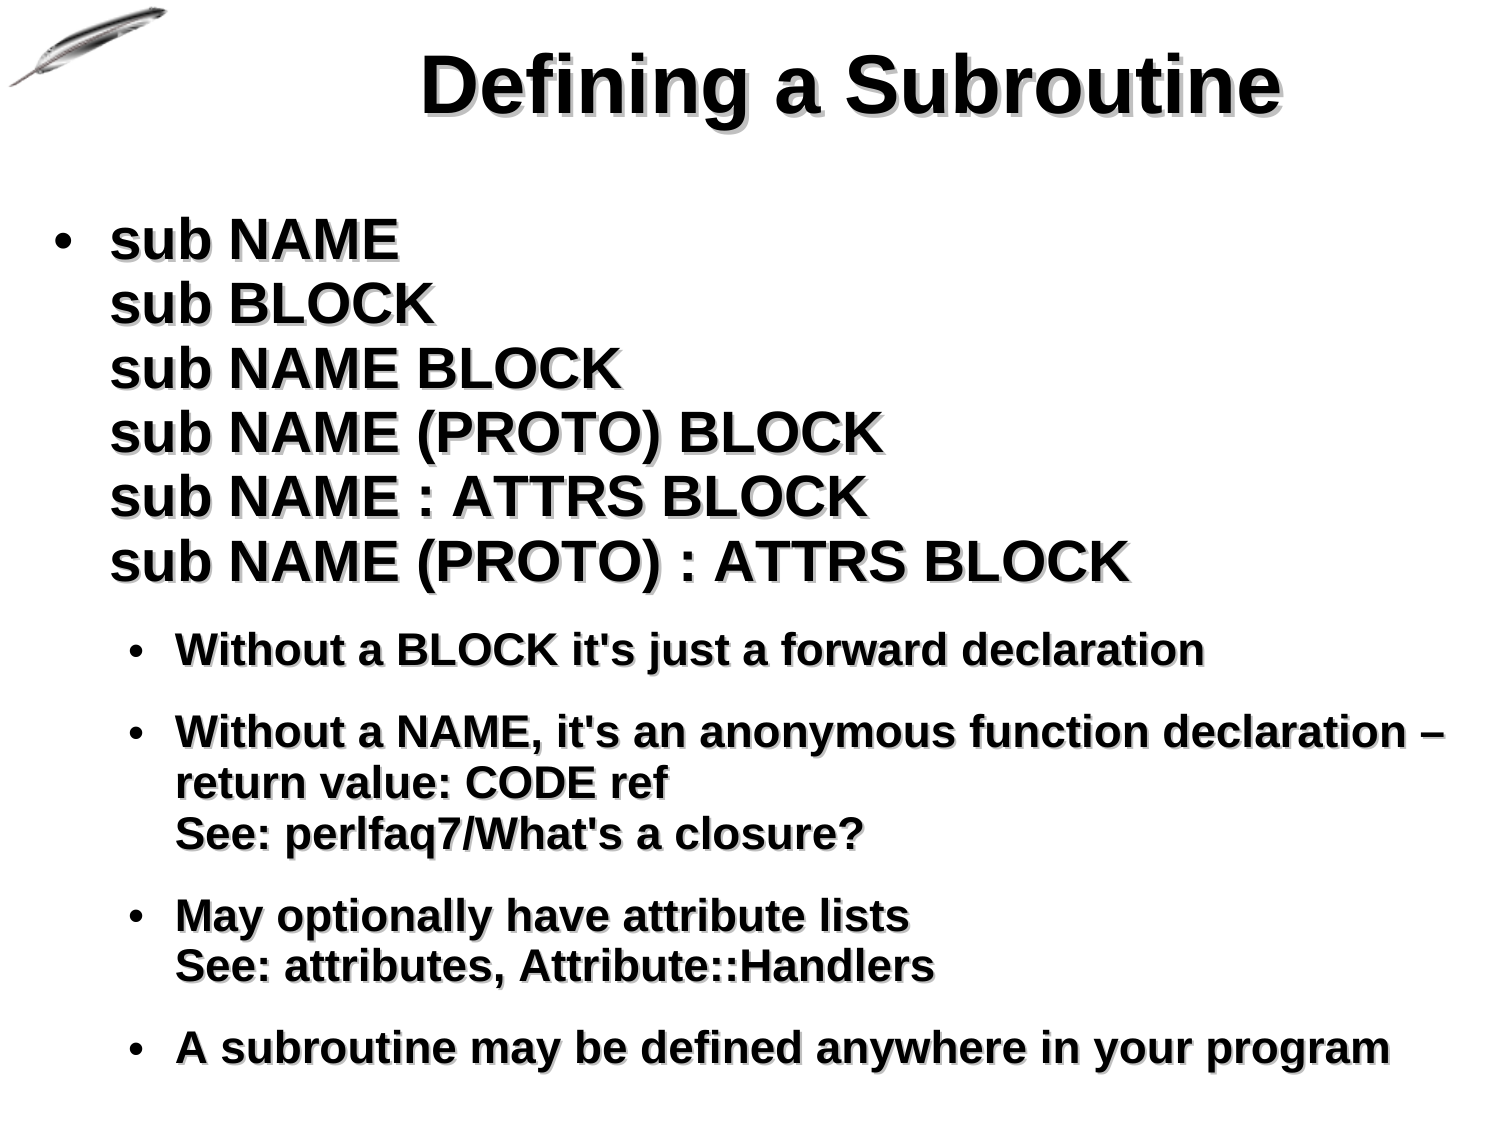

# Defining a Subroutine
sub NAME
sub BLOCK
sub NAME BLOCK
sub NAME (PROTO) BLOCK
sub NAME : ATTRS BLOCK
sub NAME (PROTO) : ATTRS BLOCK
Without a BLOCK it's just a forward declaration
Without a NAME, it's an anonymous function declaration – return value: CODE ref
See: perlfaq7/What's a closure?
May optionally have attribute lists
See: attributes, Attribute::Handlers
A subroutine may be defined anywhere in your program